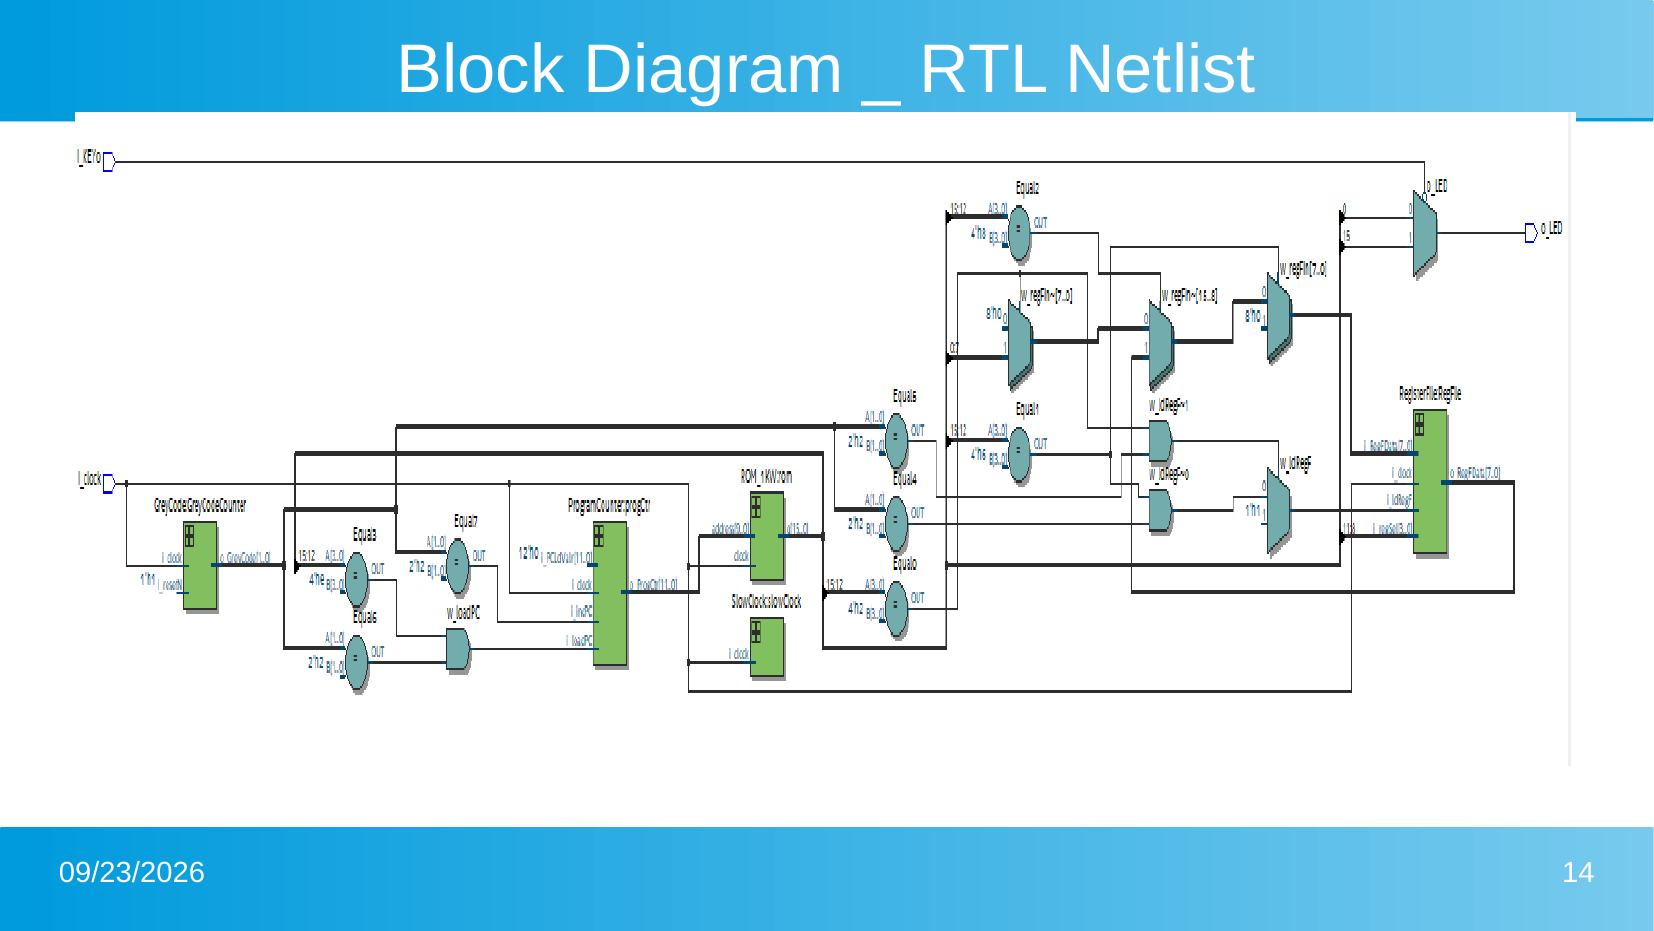

# Block Diagram _ RTL Netlist
14